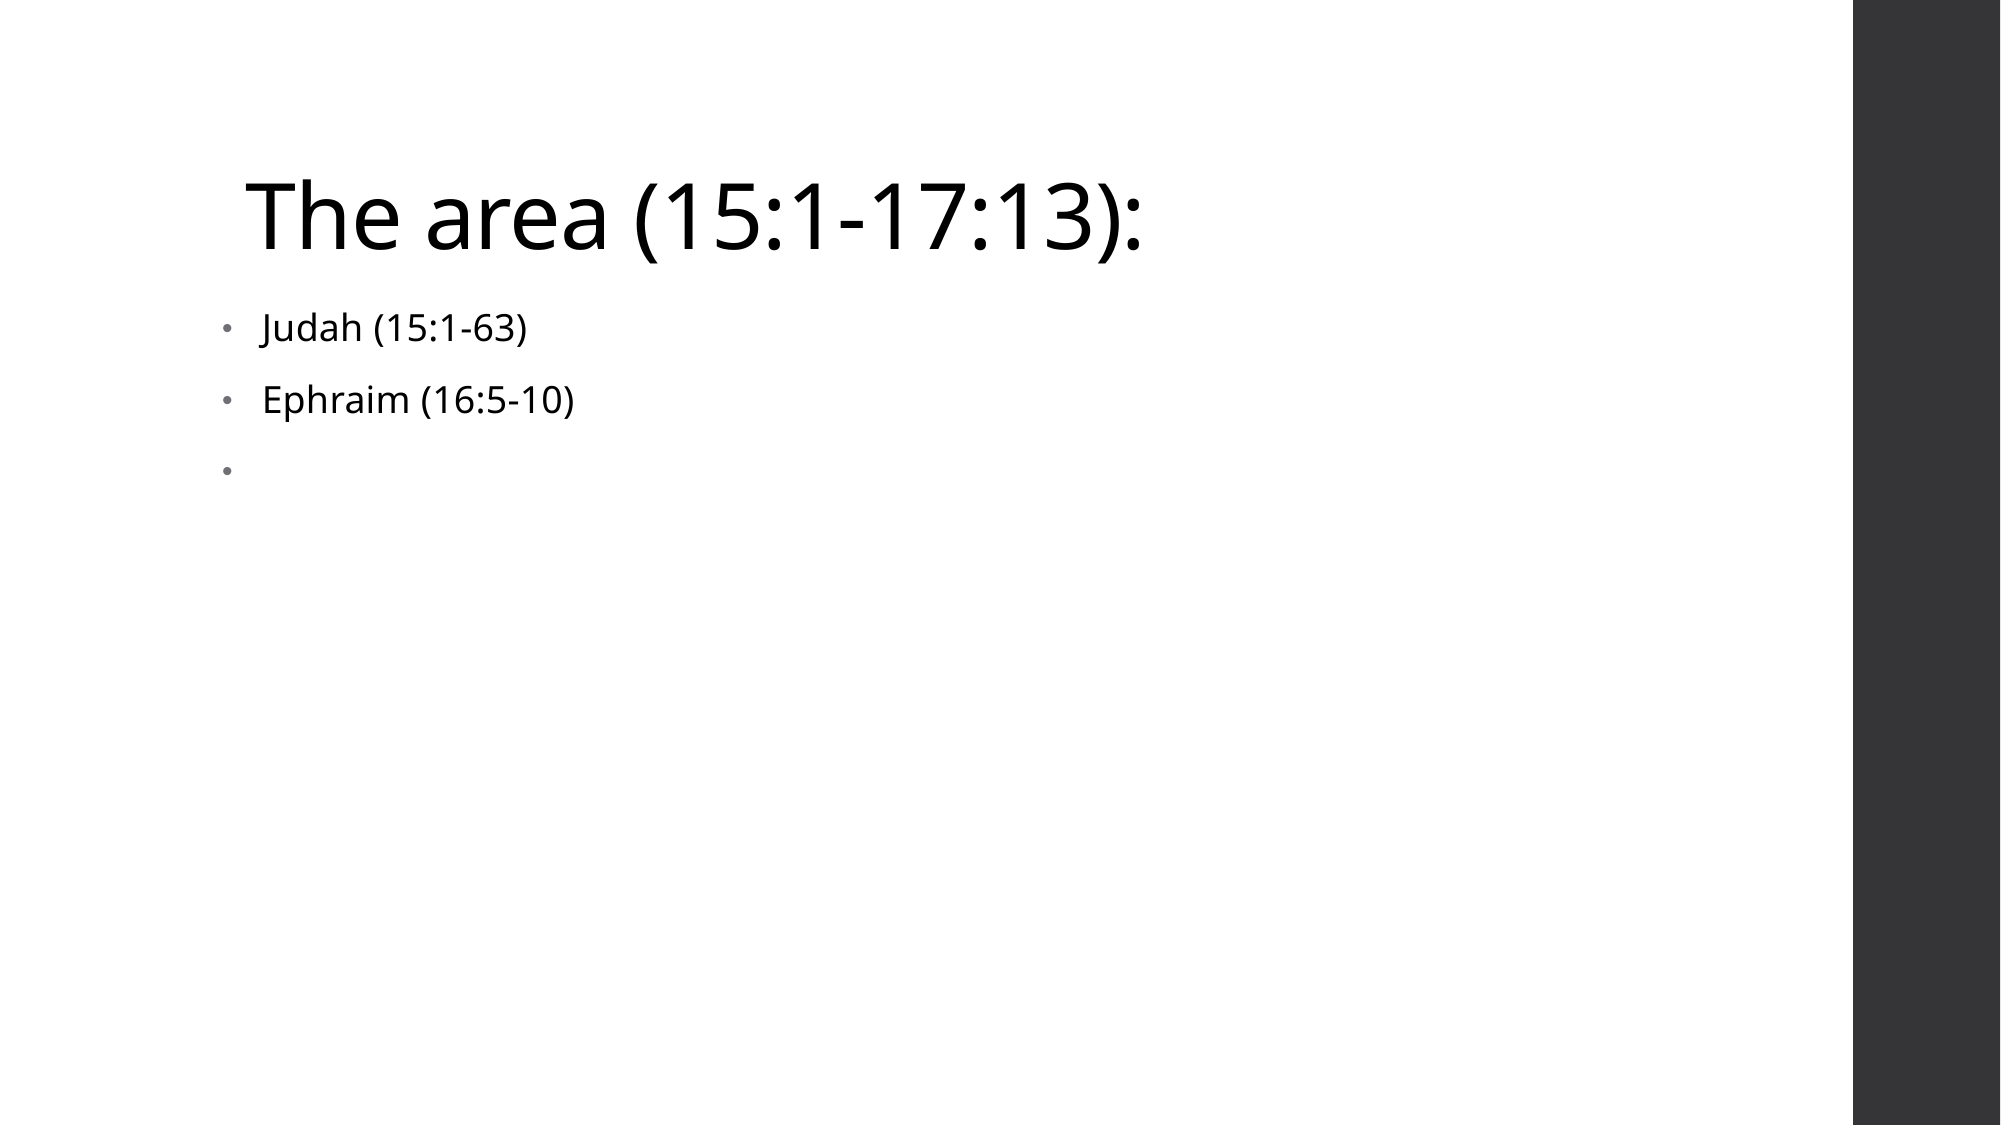

# The area (15:1-17:13):
 Judah (15:1-63)
 Ephraim (16:5-10)